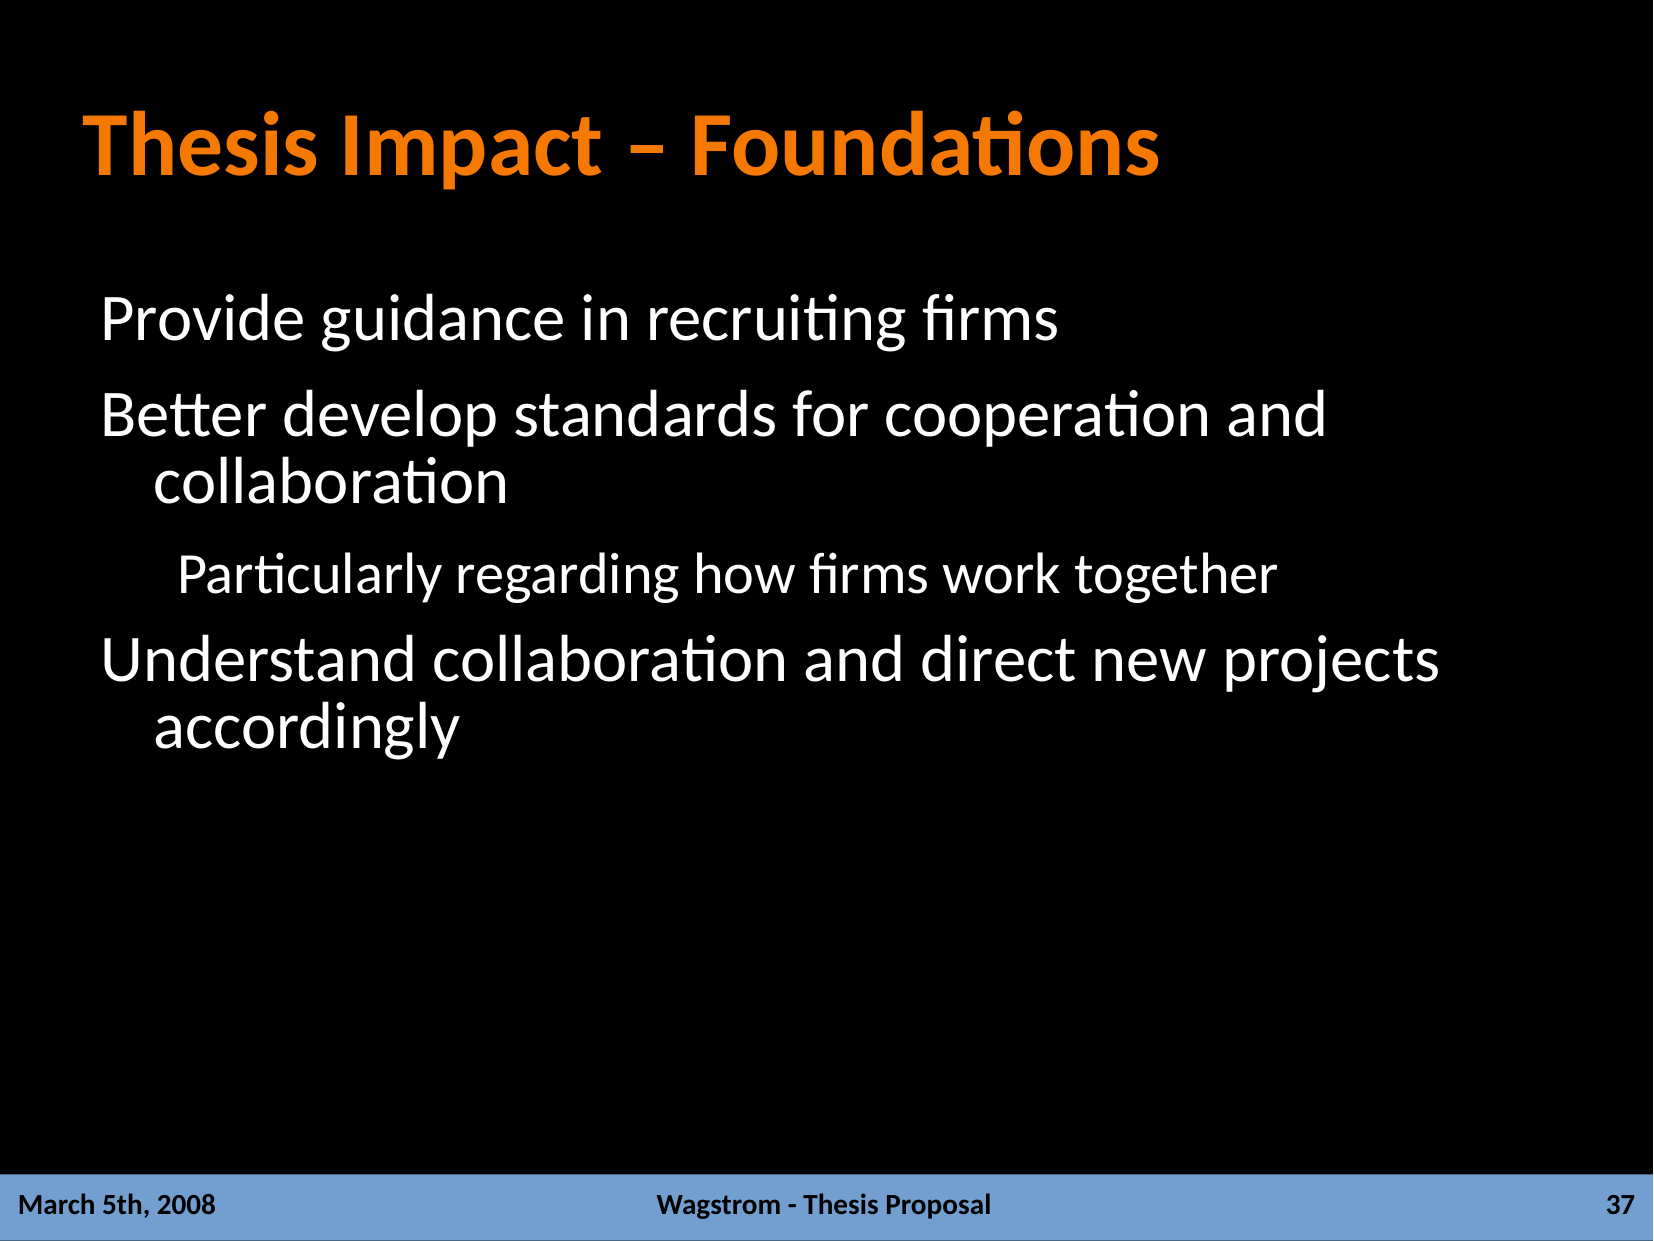

# Thesis Impact – Foundations
Provide guidance in recruiting firms
Better develop standards for cooperation and collaboration
Particularly regarding how firms work together
Understand collaboration and direct new projects accordingly
March 5th, 2008
Wagstrom - Thesis Proposal
37